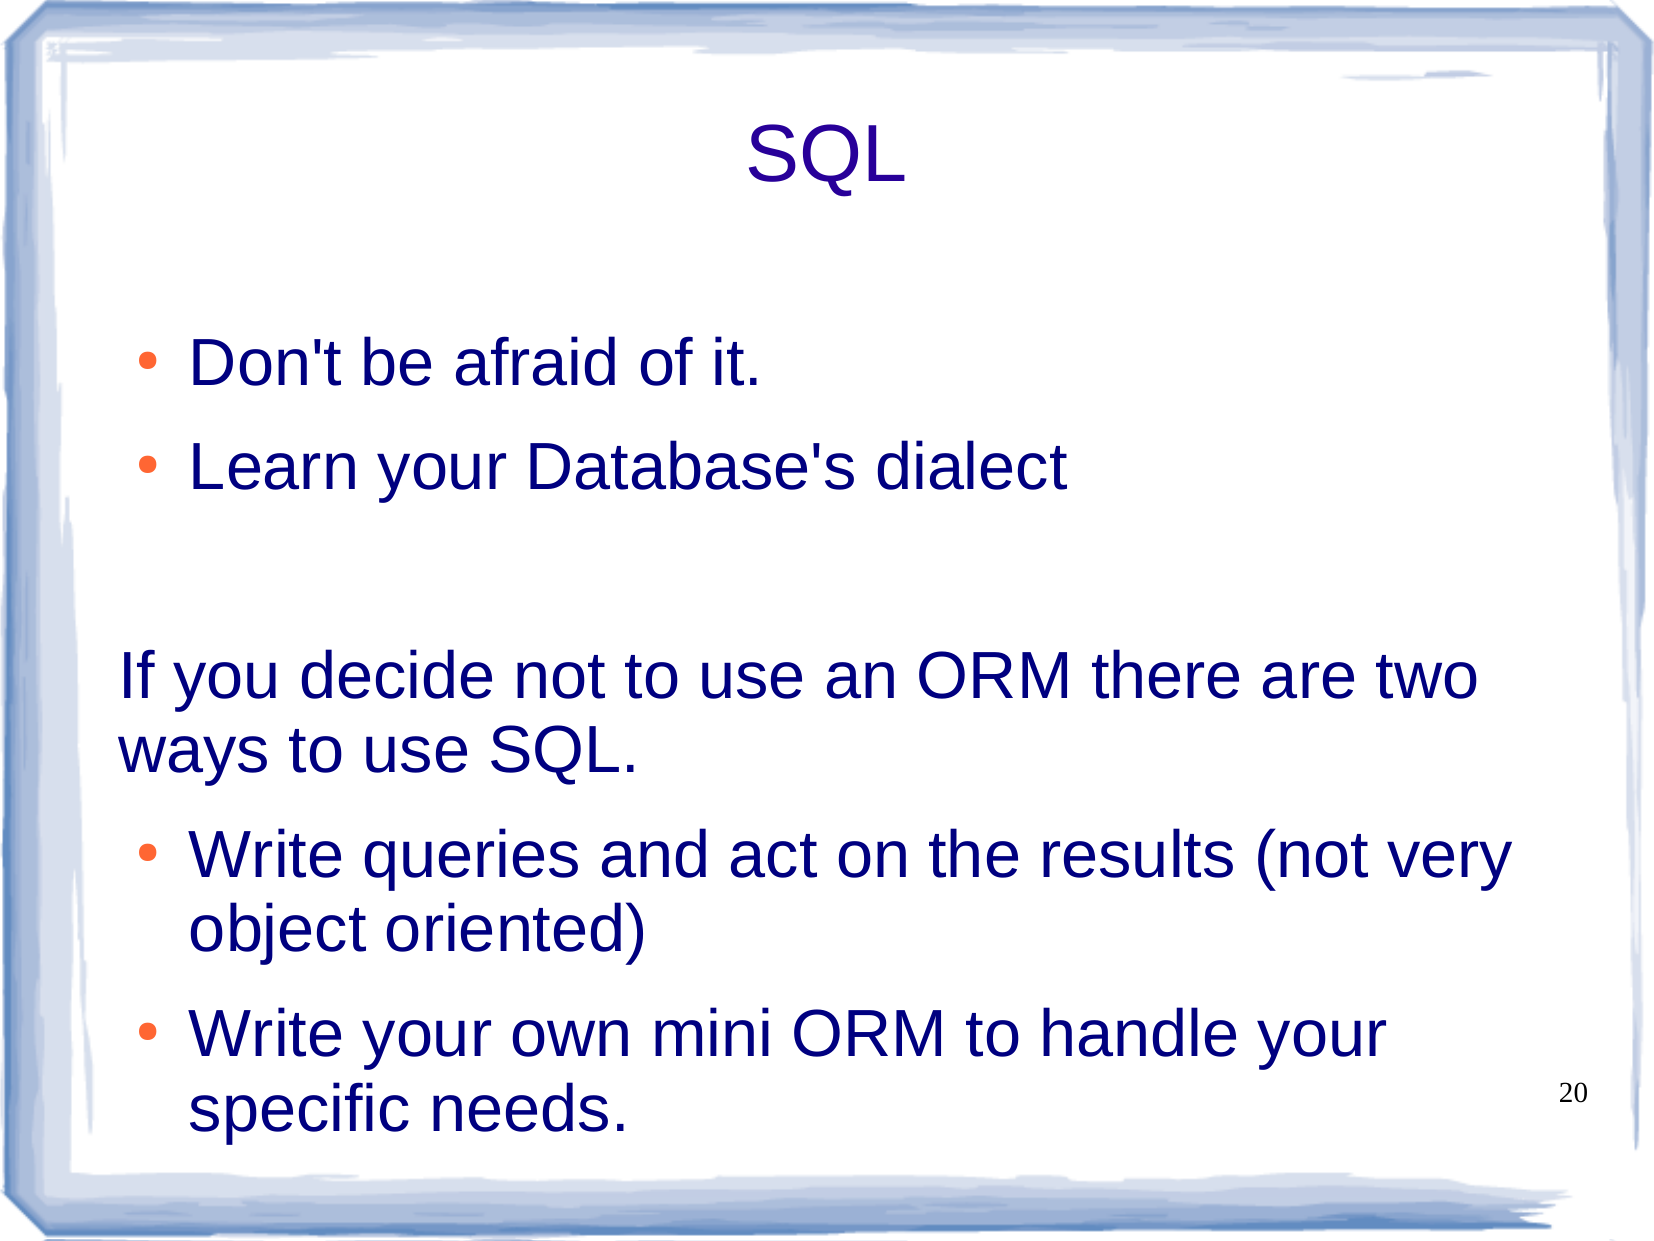

# SQL
Don't be afraid of it.
Learn your Database's dialect
If you decide not to use an ORM there are two ways to use SQL.
Write queries and act on the results (not very object oriented)
Write your own mini ORM to handle your specific needs.
20